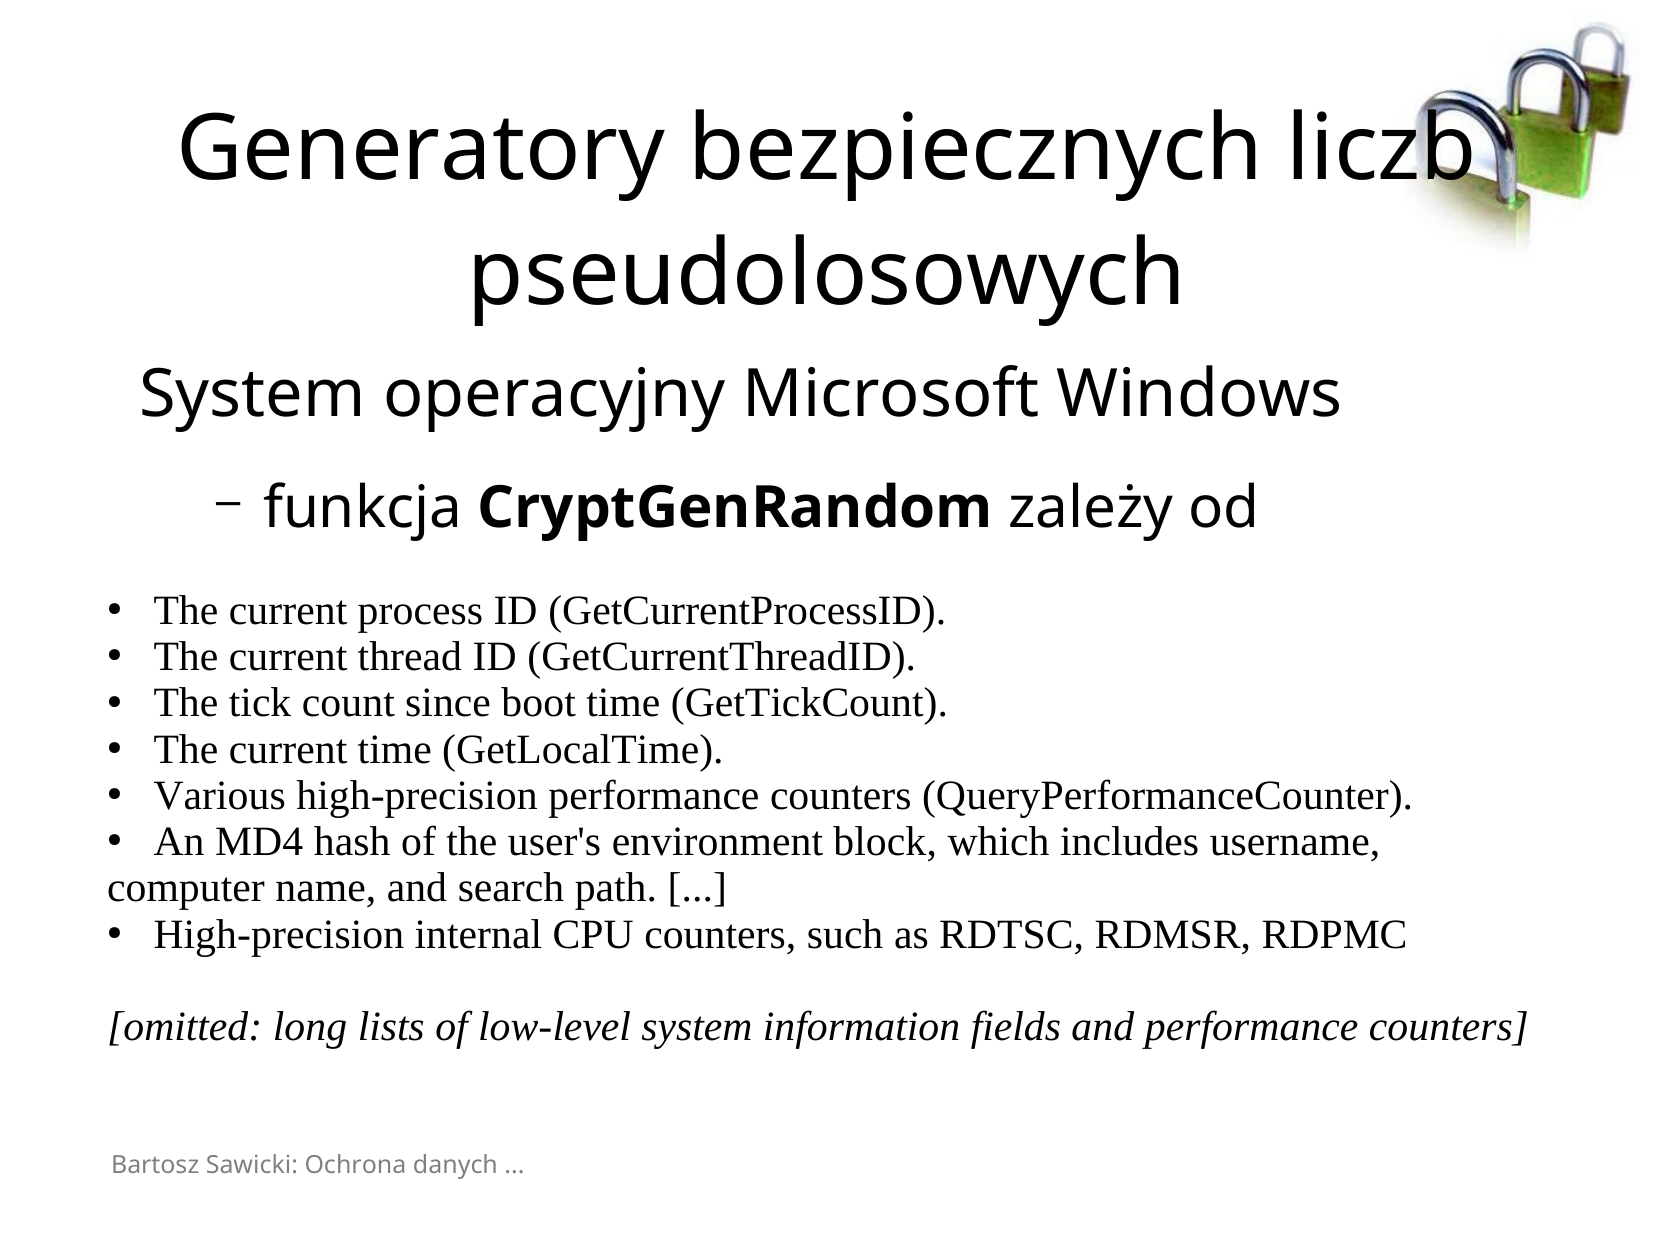

# Generatory bezpiecznych liczb pseudolosowych
System operacyjny Microsoft Windows
funkcja CryptGenRandom zależy od
 The current process ID (GetCurrentProcessID).
 The current thread ID (GetCurrentThreadID).
 The tick count since boot time (GetTickCount).
 The current time (GetLocalTime).
 Various high-precision performance counters (QueryPerformanceCounter).
 An MD4 hash of the user's environment block, which includes username, computer name, and search path. [...]
 High-precision internal CPU counters, such as RDTSC, RDMSR, RDPMC
[omitted: long lists of low-level system information fields and performance counters]